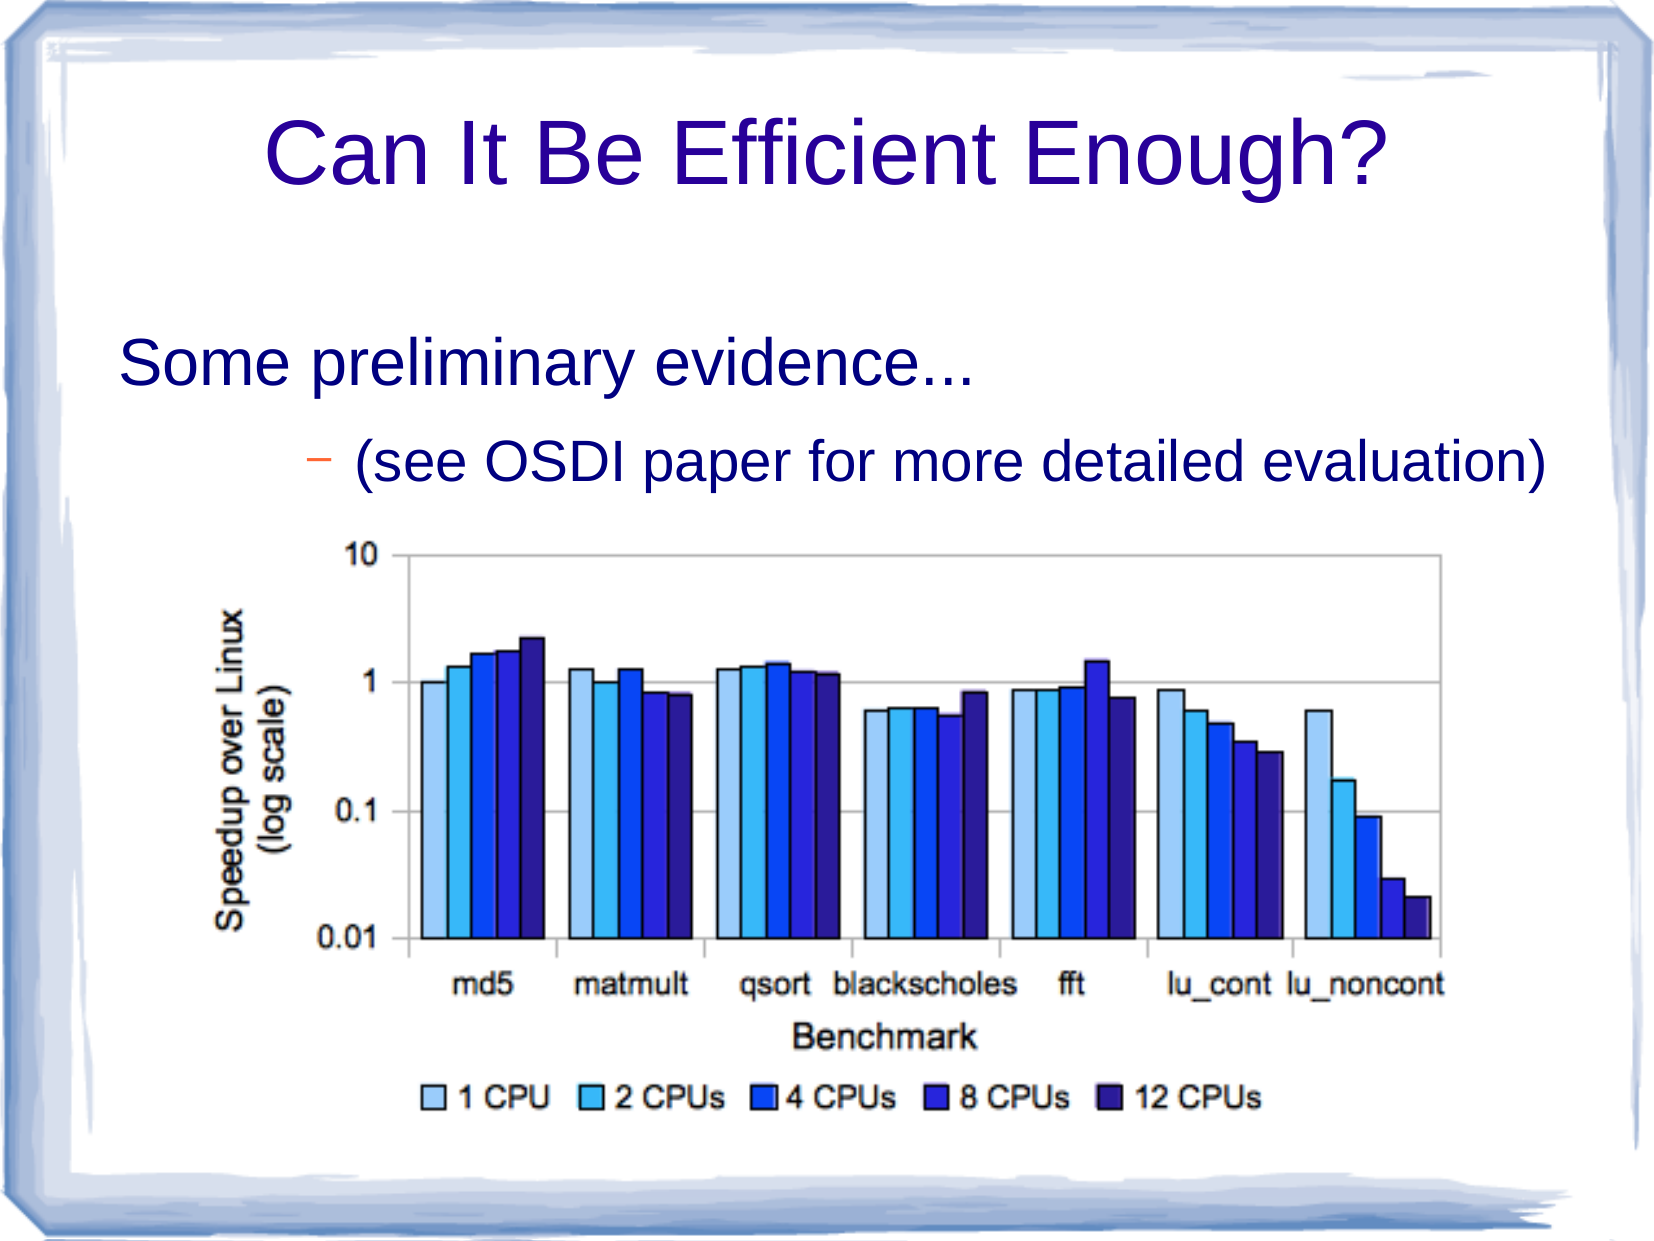

# Can It Be Efficient Enough?
Some preliminary evidence...
(see OSDI paper for more detailed evaluation)